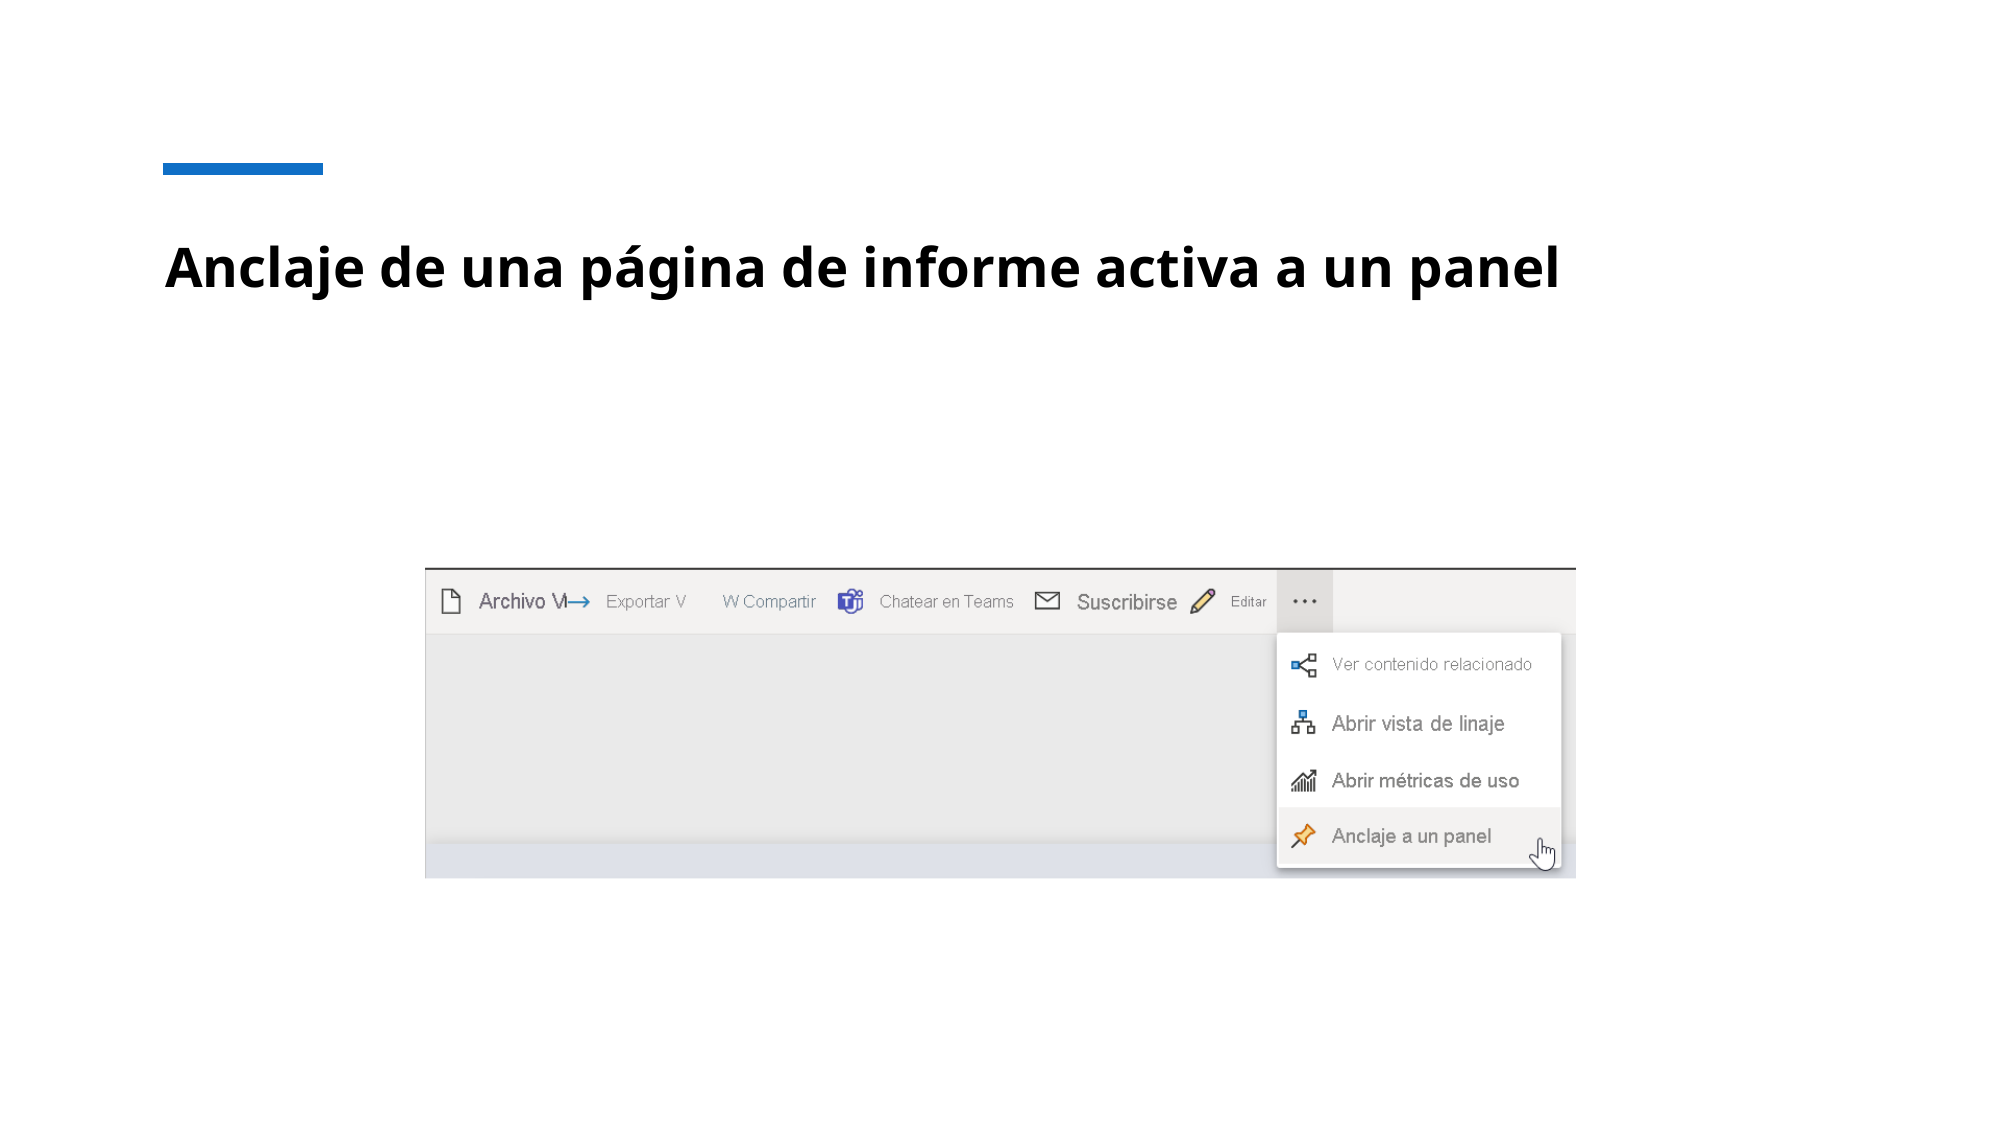

# Anclaje de una página de informe activa a un panel